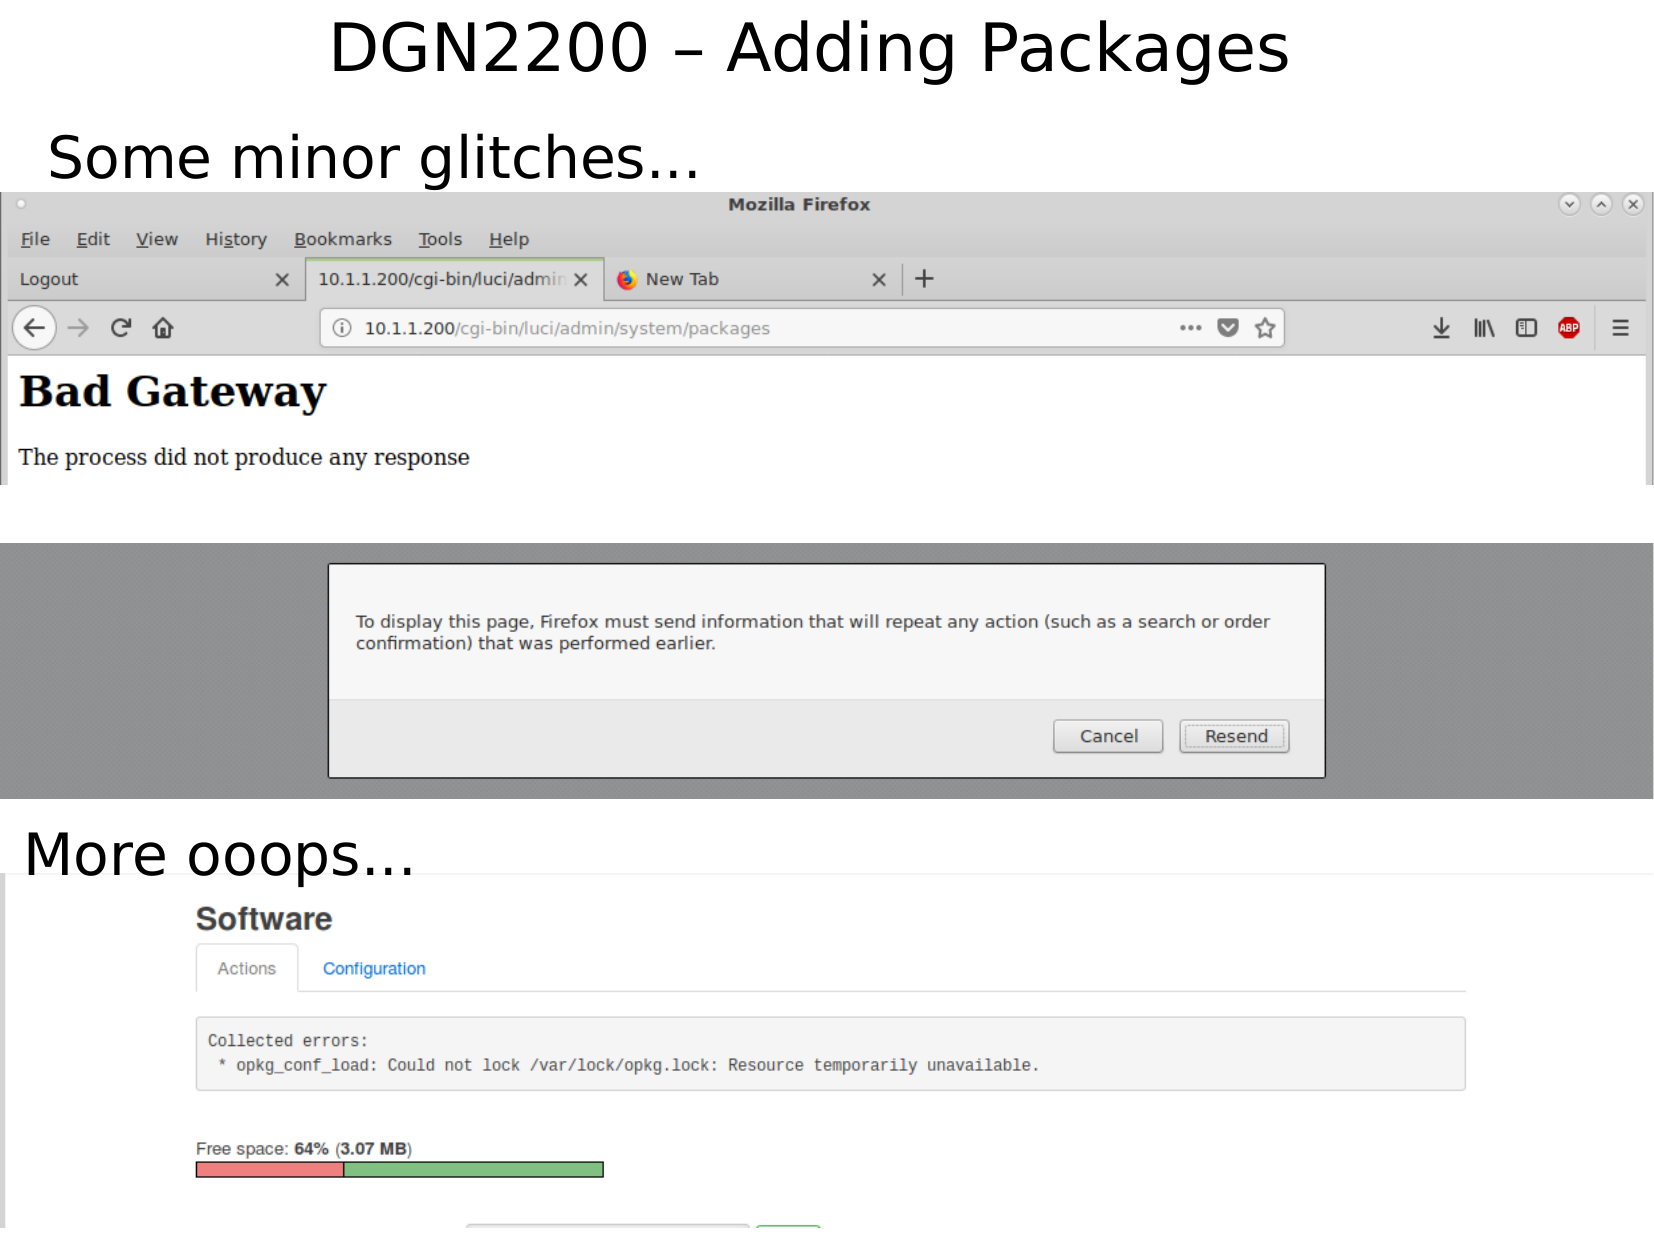

# DGN2200 – Adding Packages
Some minor glitches...
More ooops...